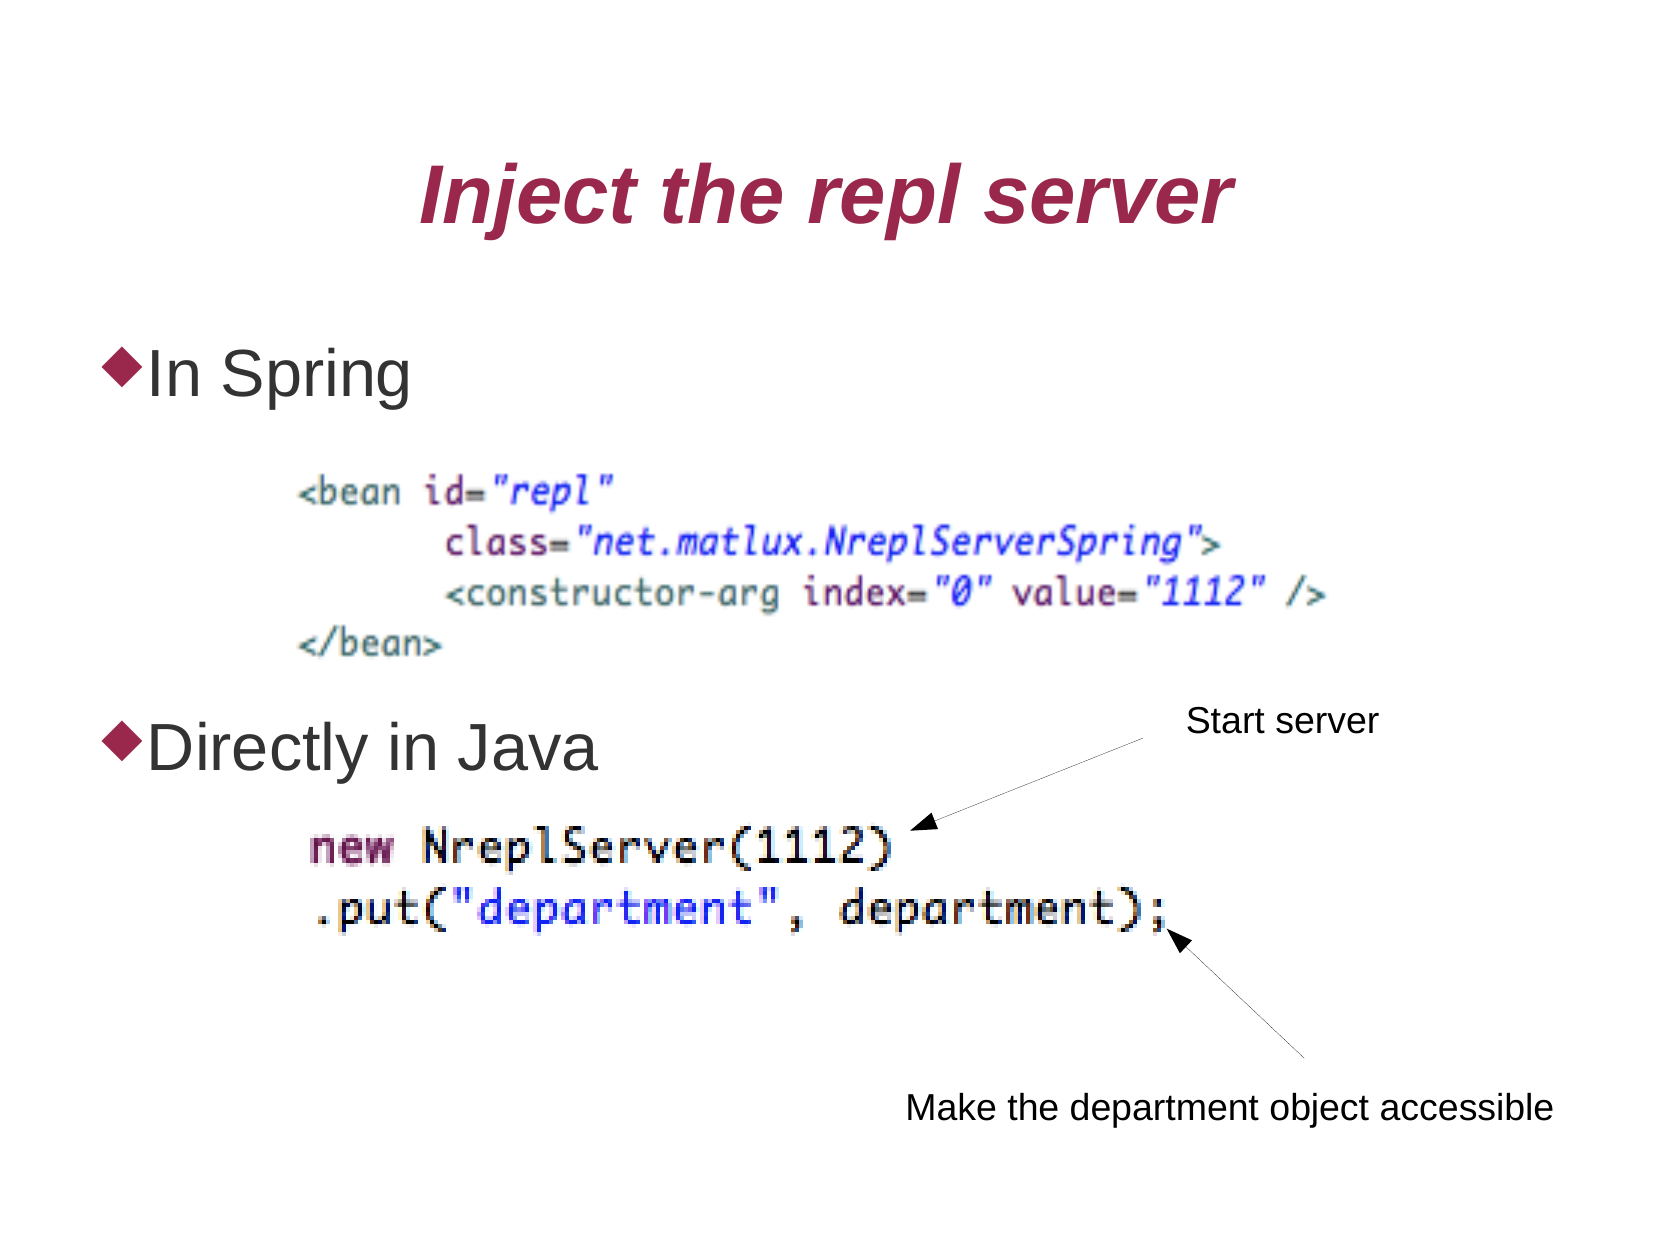

Inject the repl server
# In Spring
Directly in Java
Start server
Make the department object accessible